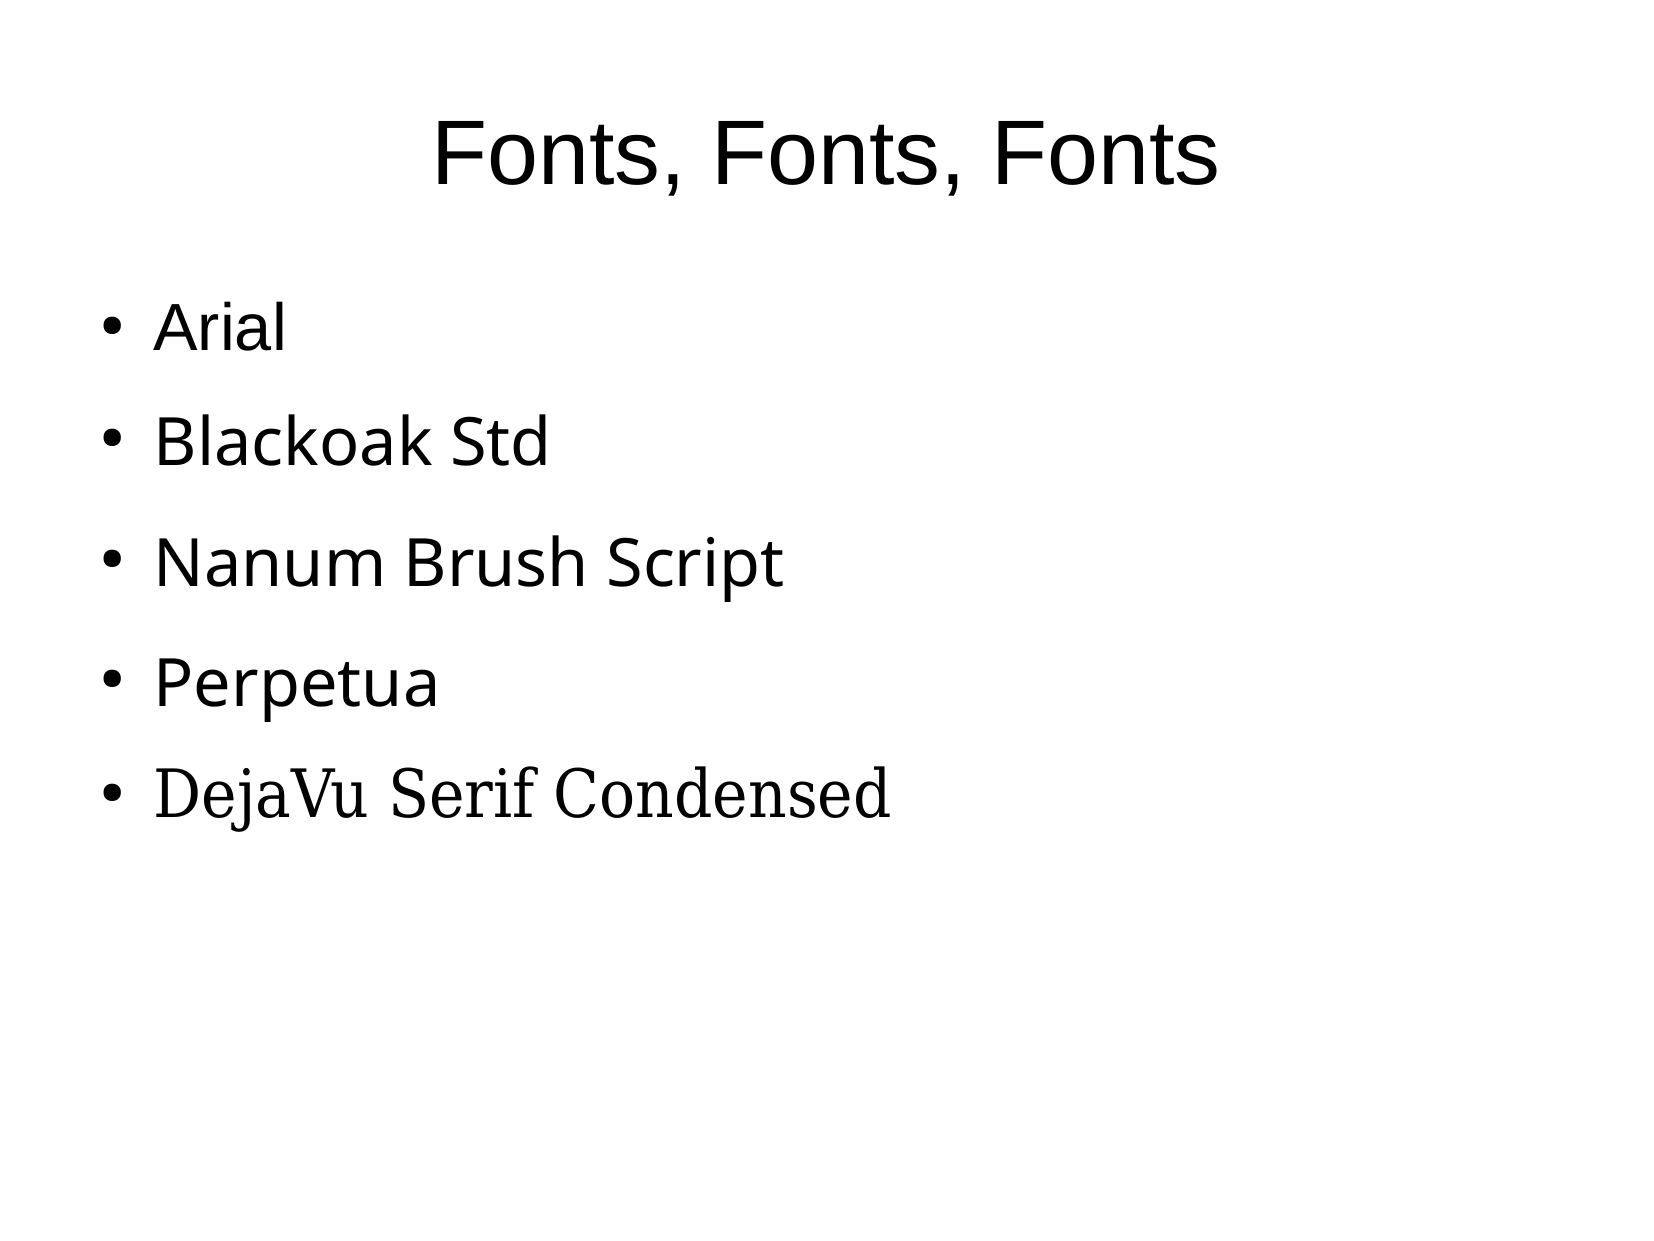

# Fonts, Fonts, Fonts
Arial
Blackoak Std
Nanum Brush Script
Perpetua
DejaVu Serif Condensed